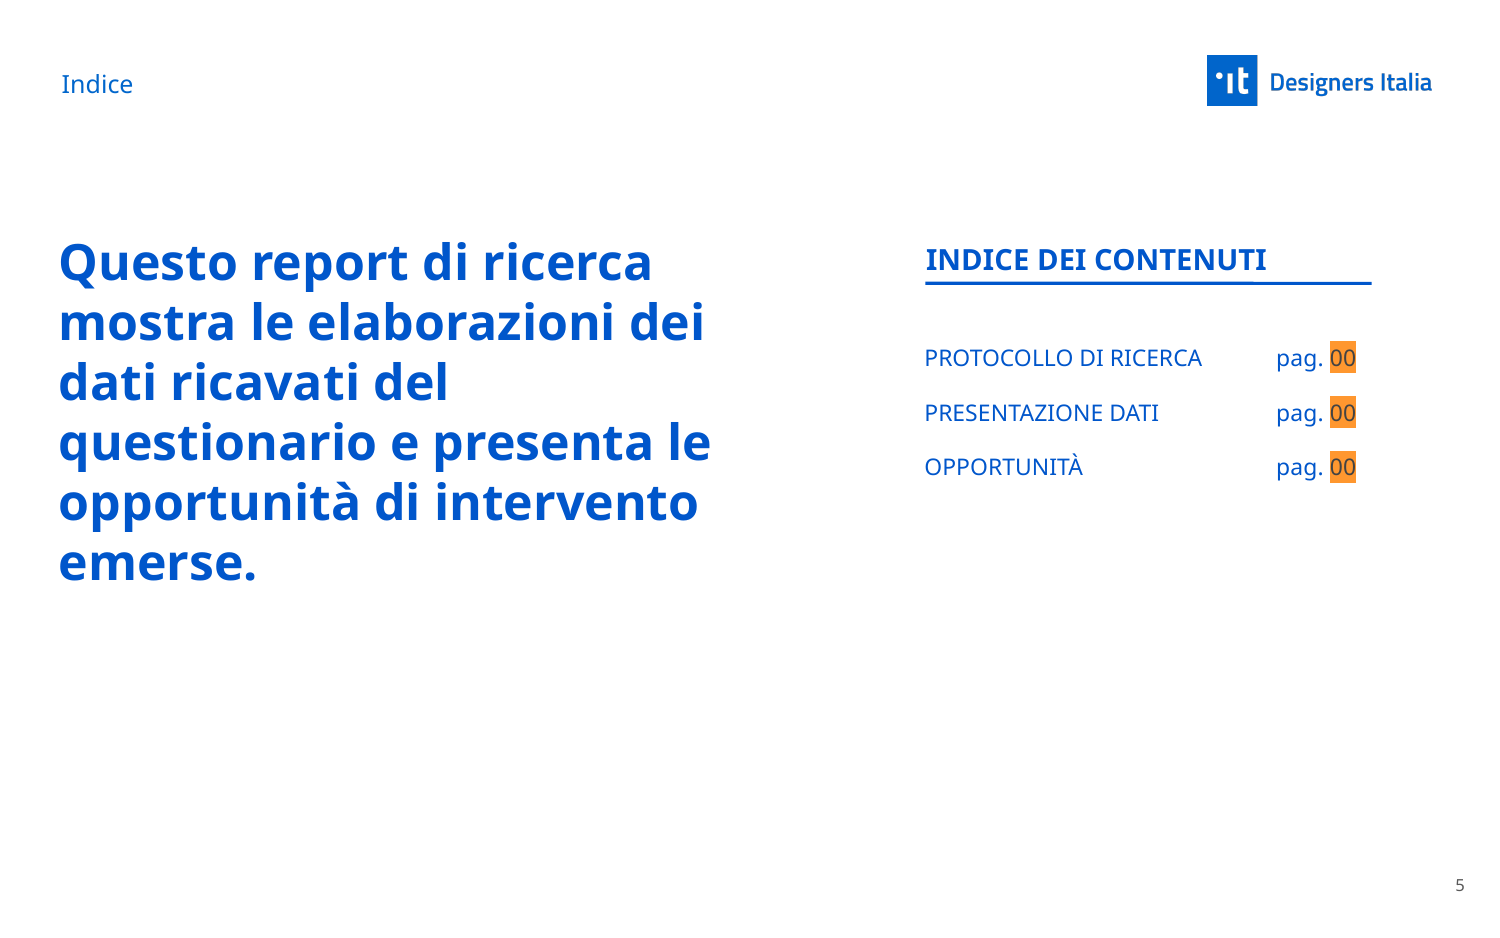

Indice
Questo report di ricerca mostra le elaborazioni dei dati ricavati del questionario e presenta le opportunità di intervento
emerse.
INDICE DEI CONTENUTI
PROTOCOLLO DI RICERCA
PRESENTAZIONE DATI
OPPORTUNITÀ
pag. 00
pag. 00
pag. 00